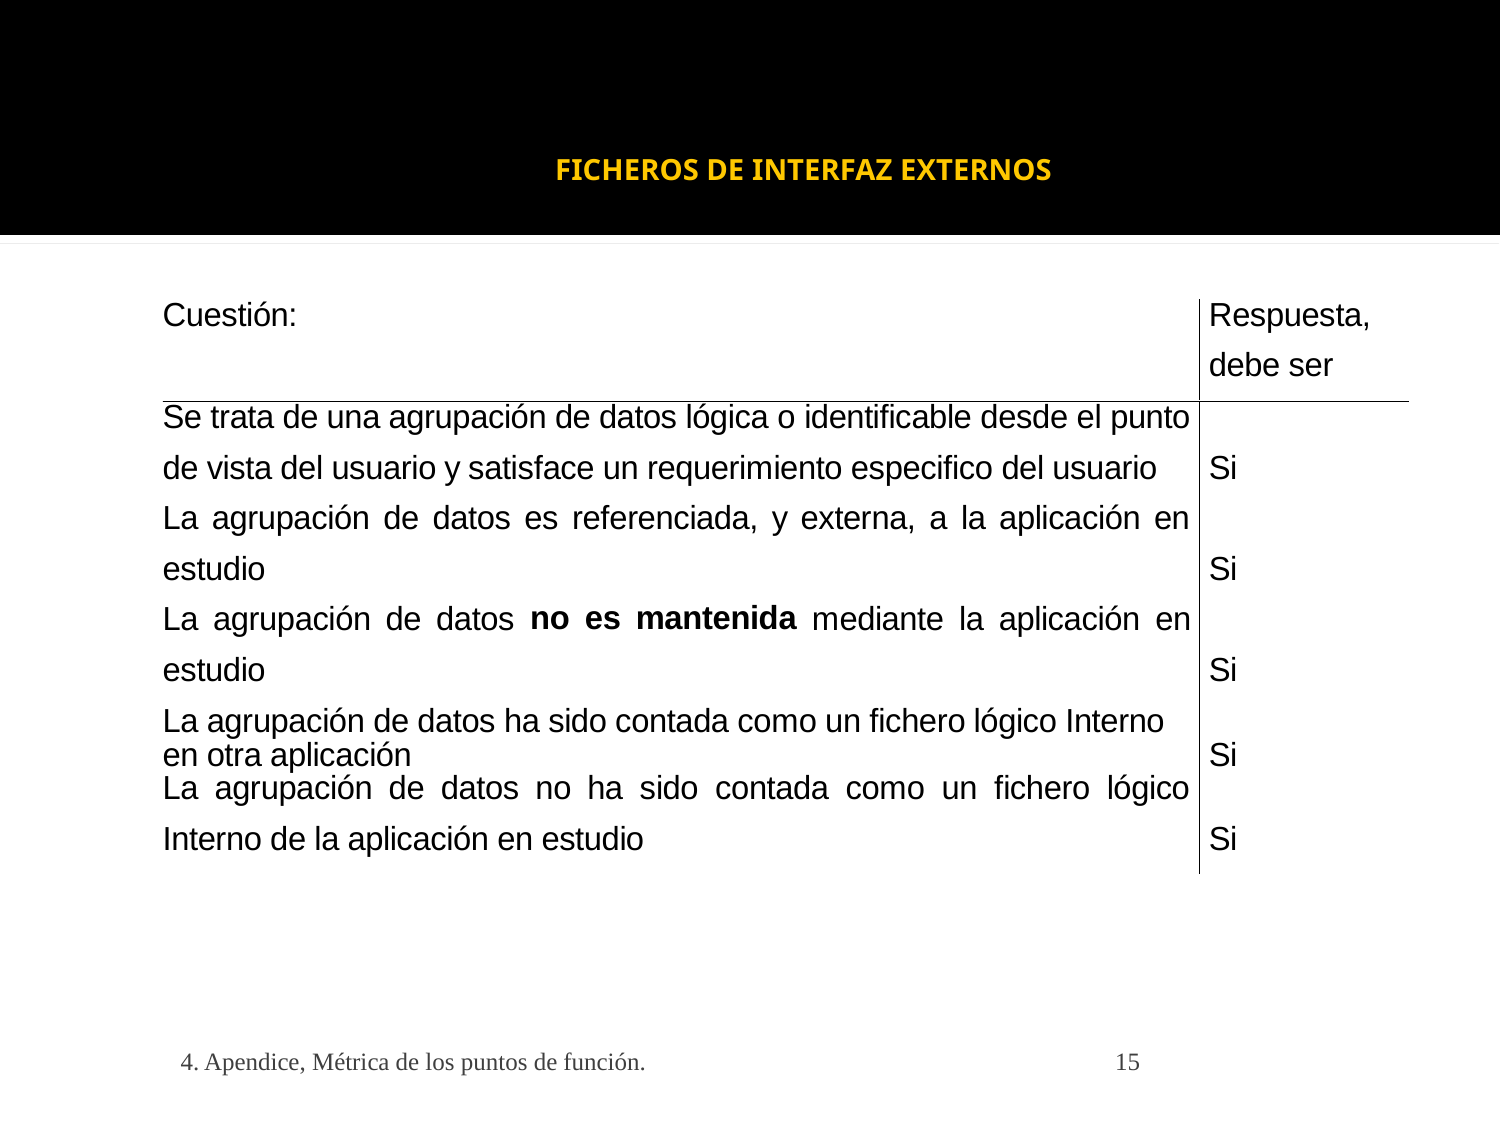

# FICHEROS DE INTERFAZ EXTERNOS
4. Apendice, Métrica de los puntos de función.
14